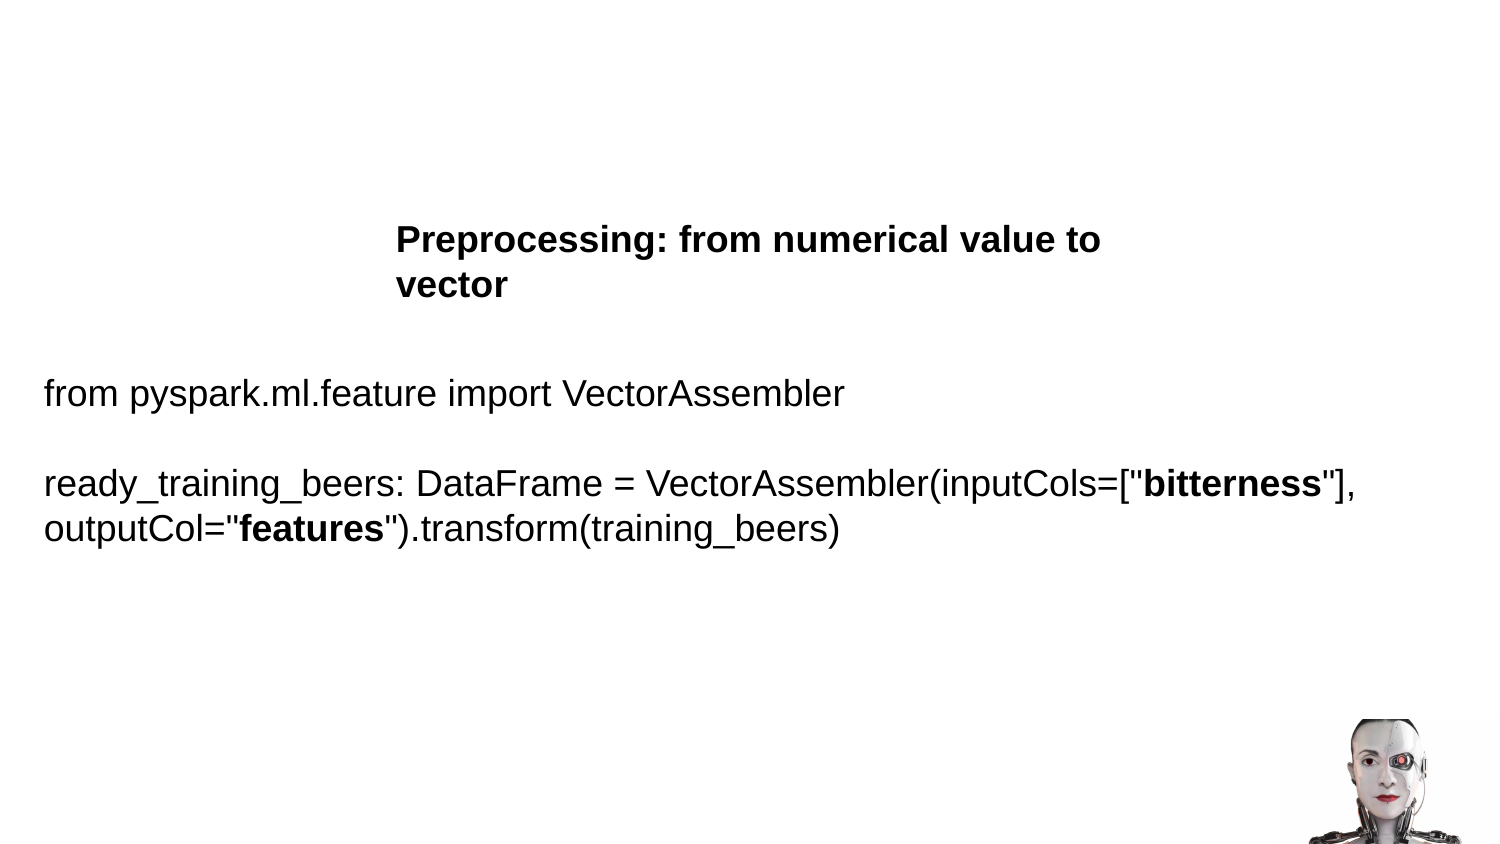

Preprocessing: from numerical value to vector
from pyspark.ml.feature import VectorAssembler
ready_training_beers: DataFrame = VectorAssembler(inputCols=["bitterness"], outputCol="features").transform(training_beers)